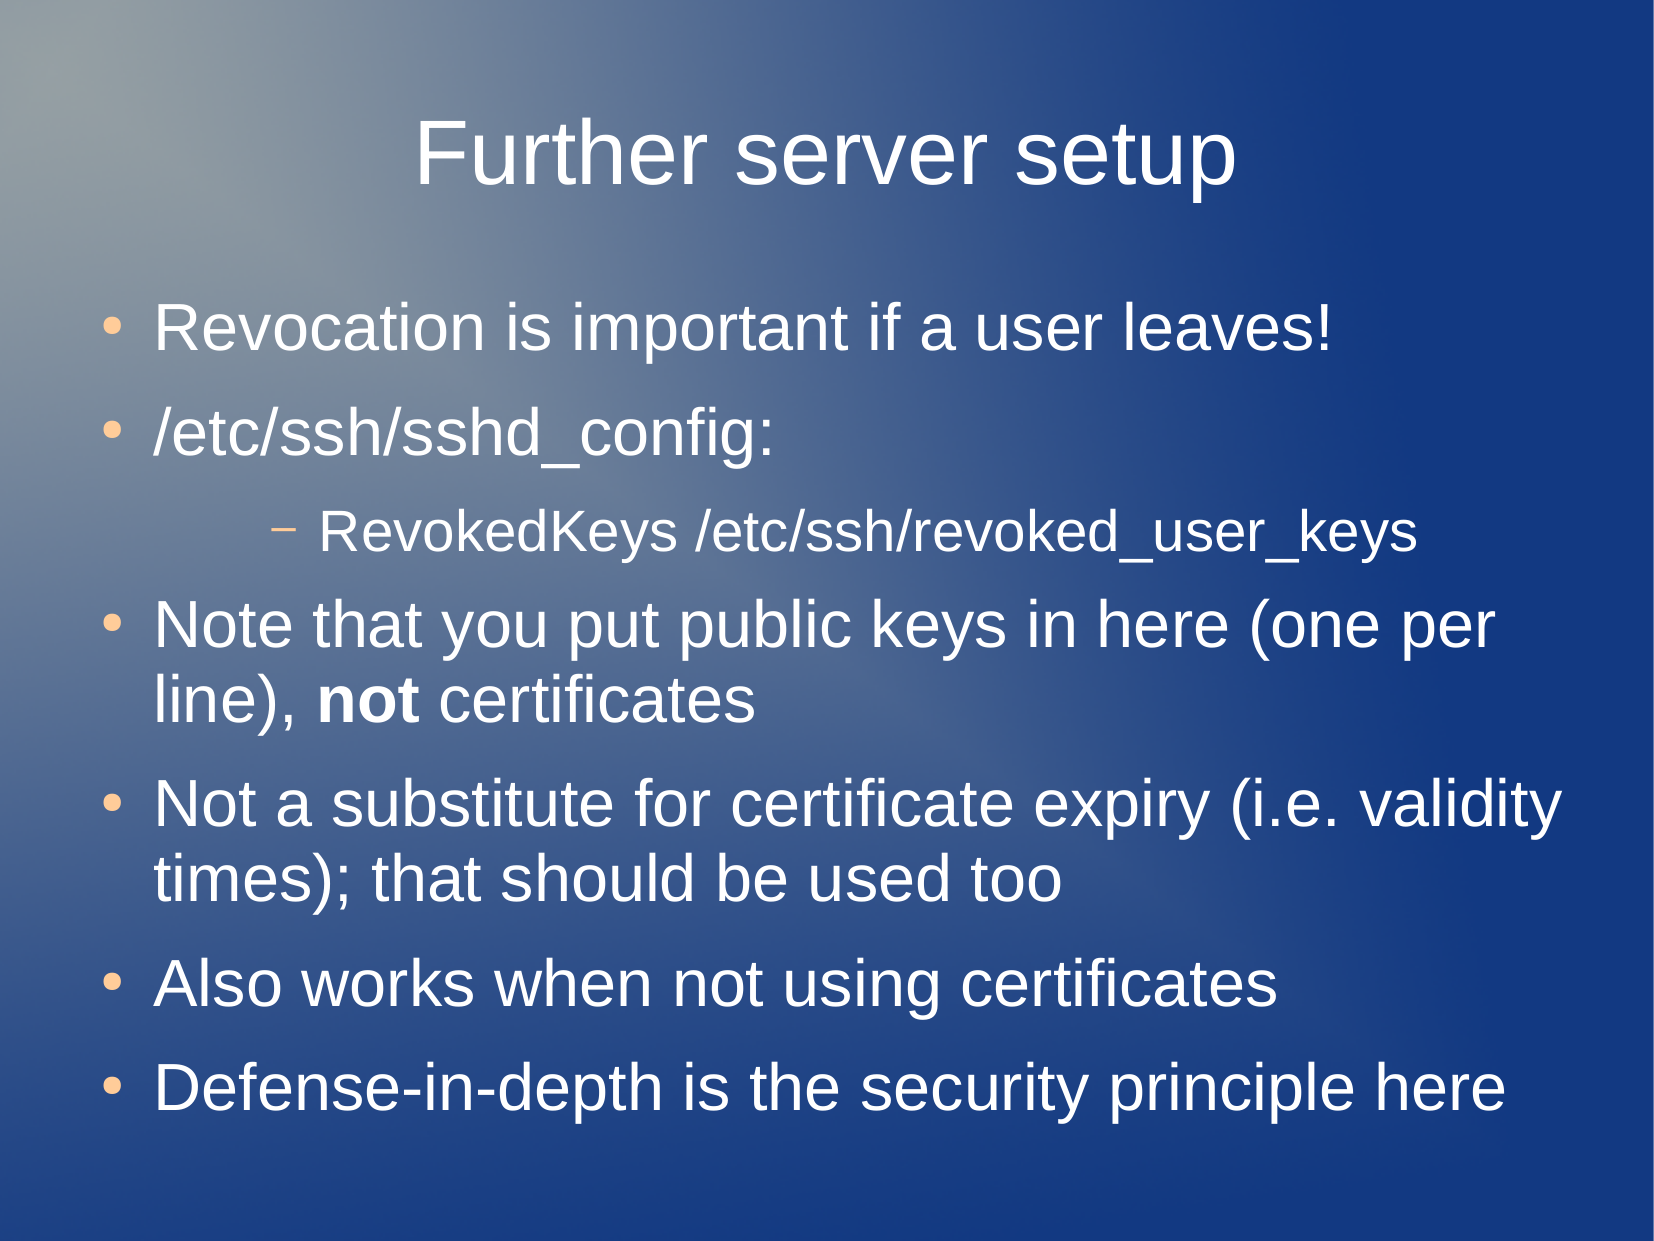

# Further server setup
Revocation is important if a user leaves!
/etc/ssh/sshd_config:
RevokedKeys /etc/ssh/revoked_user_keys
Note that you put public keys in here (one per line), not certificates
Not a substitute for certificate expiry (i.e. validity times); that should be used too
Also works when not using certificates
Defense-in-depth is the security principle here